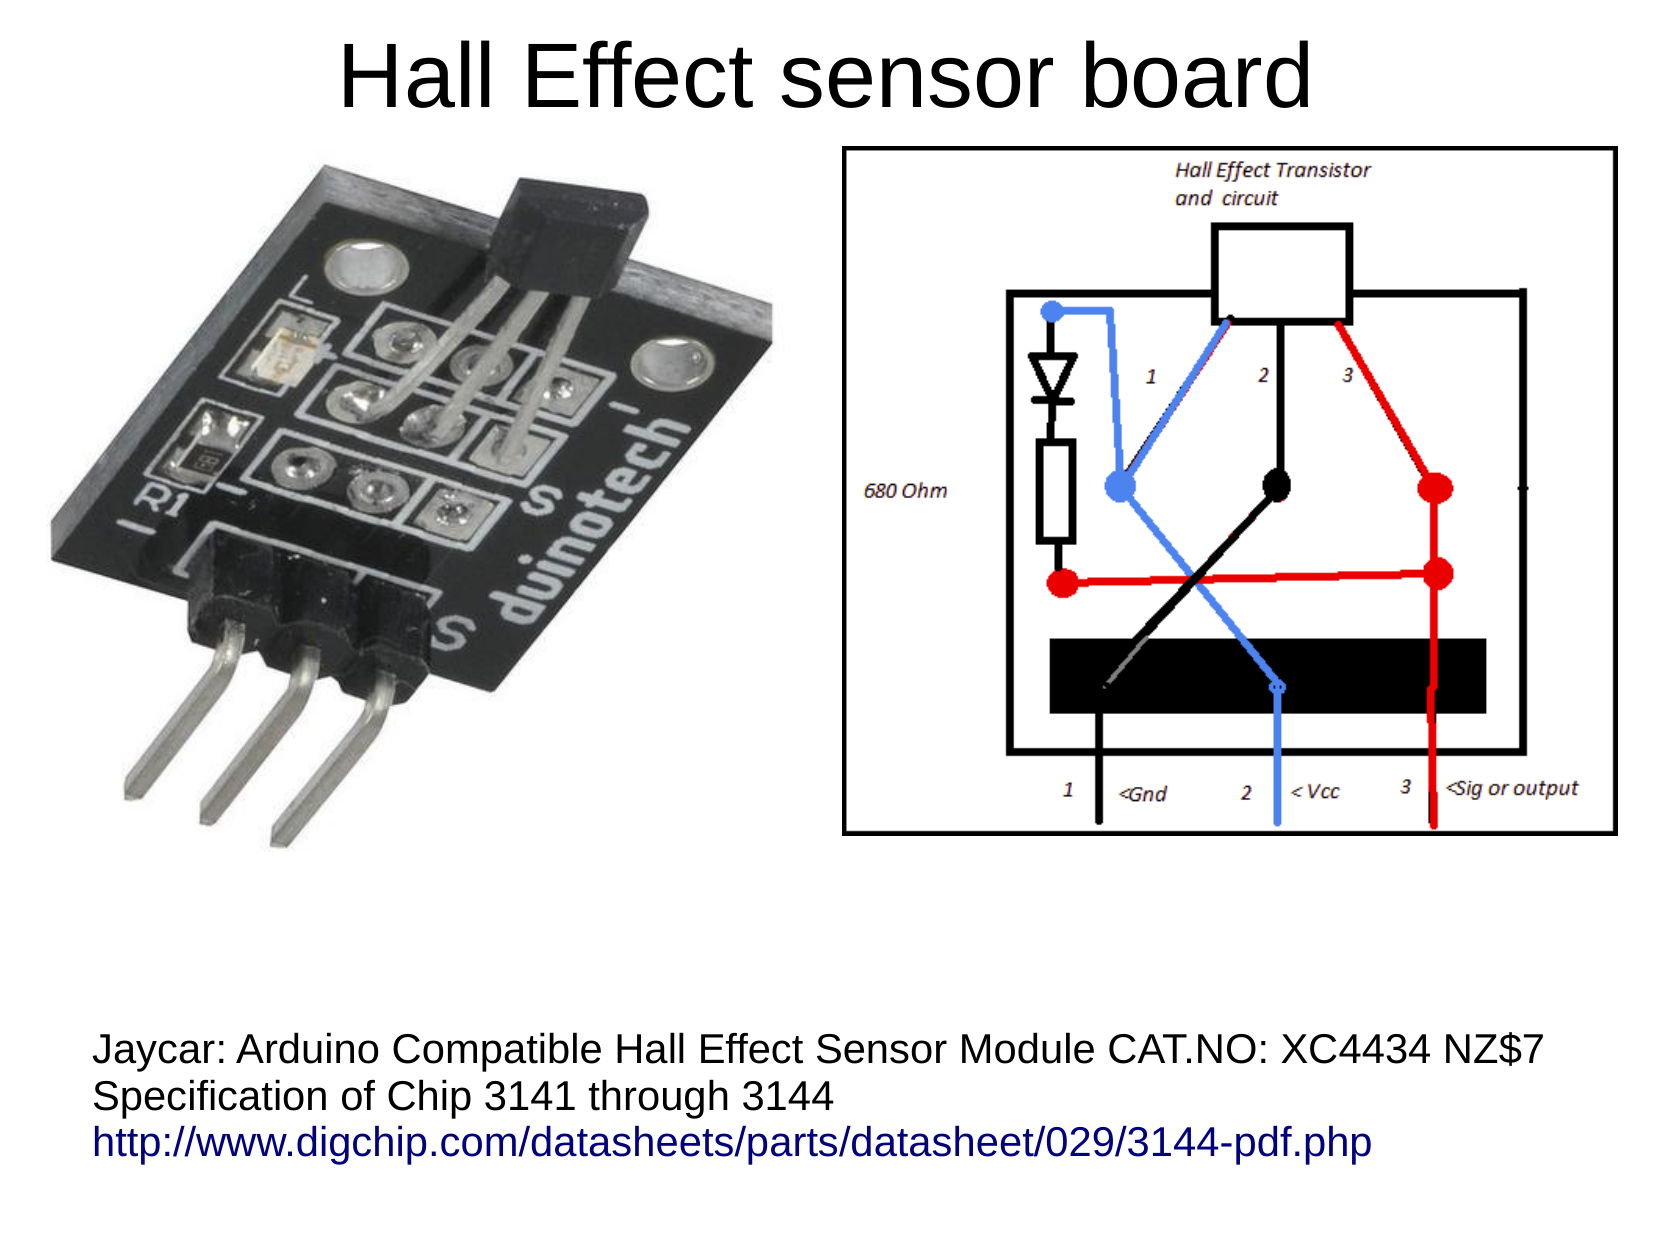

# Hall Effect sensor board
Jaycar: Arduino Compatible Hall Effect Sensor Module CAT.NO: XC4434 NZ$7
Specification of Chip 3141 through 3144
http://www.digchip.com/datasheets/parts/datasheet/029/3144-pdf.php